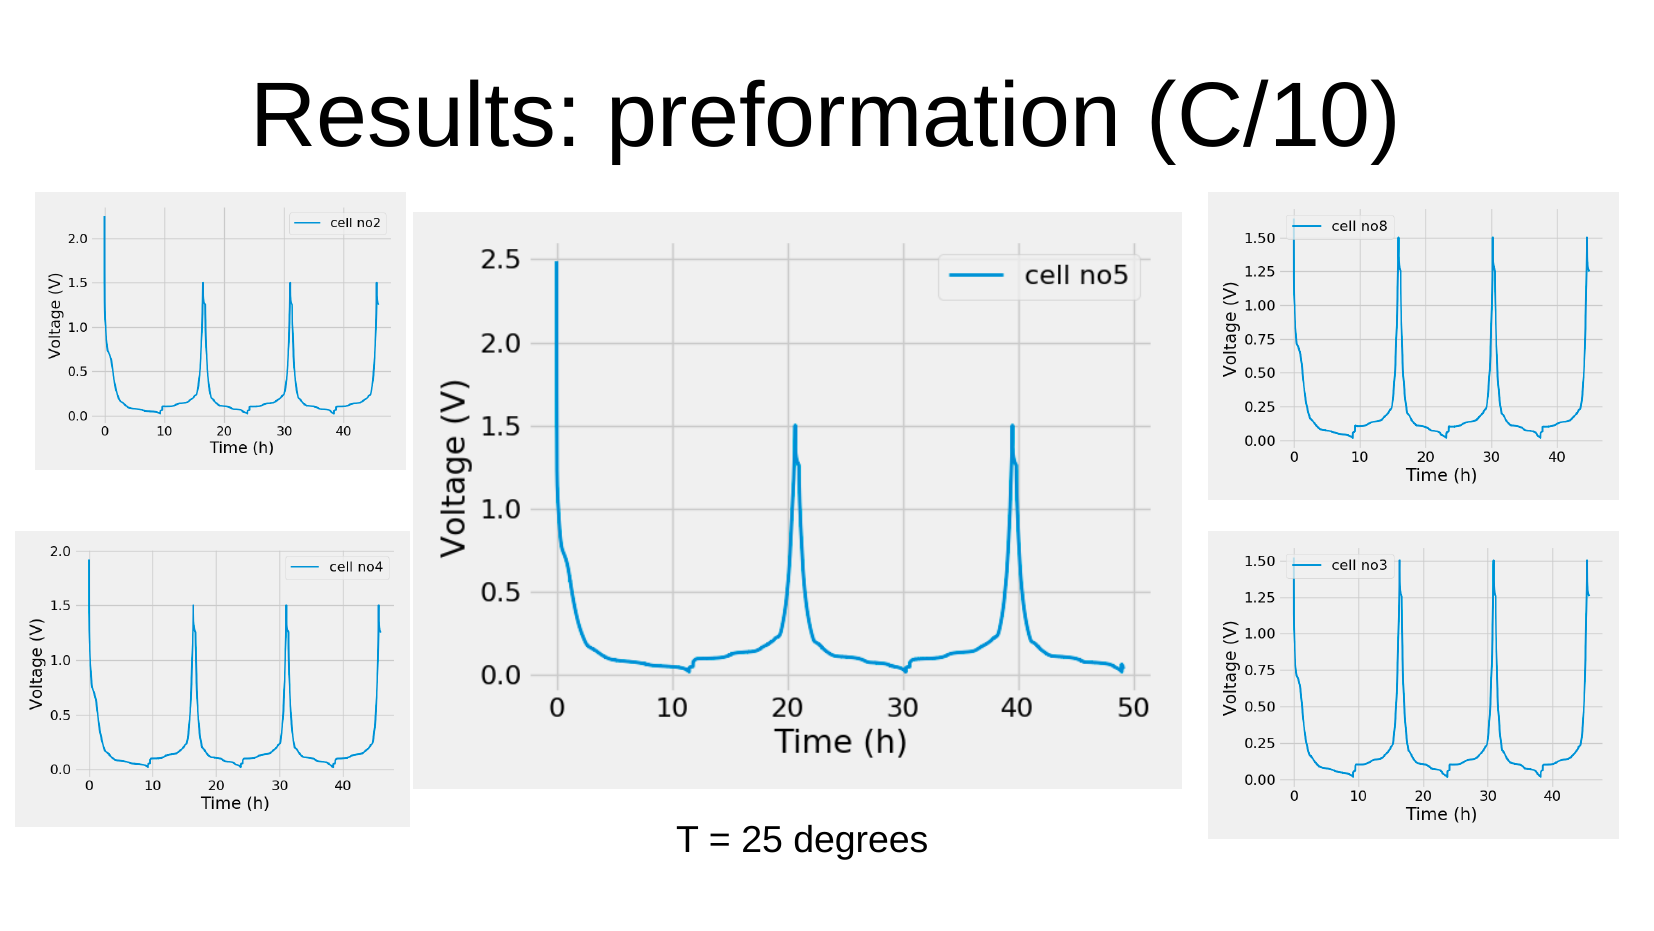

# Results: preformation (C/10)
T = 25 degrees